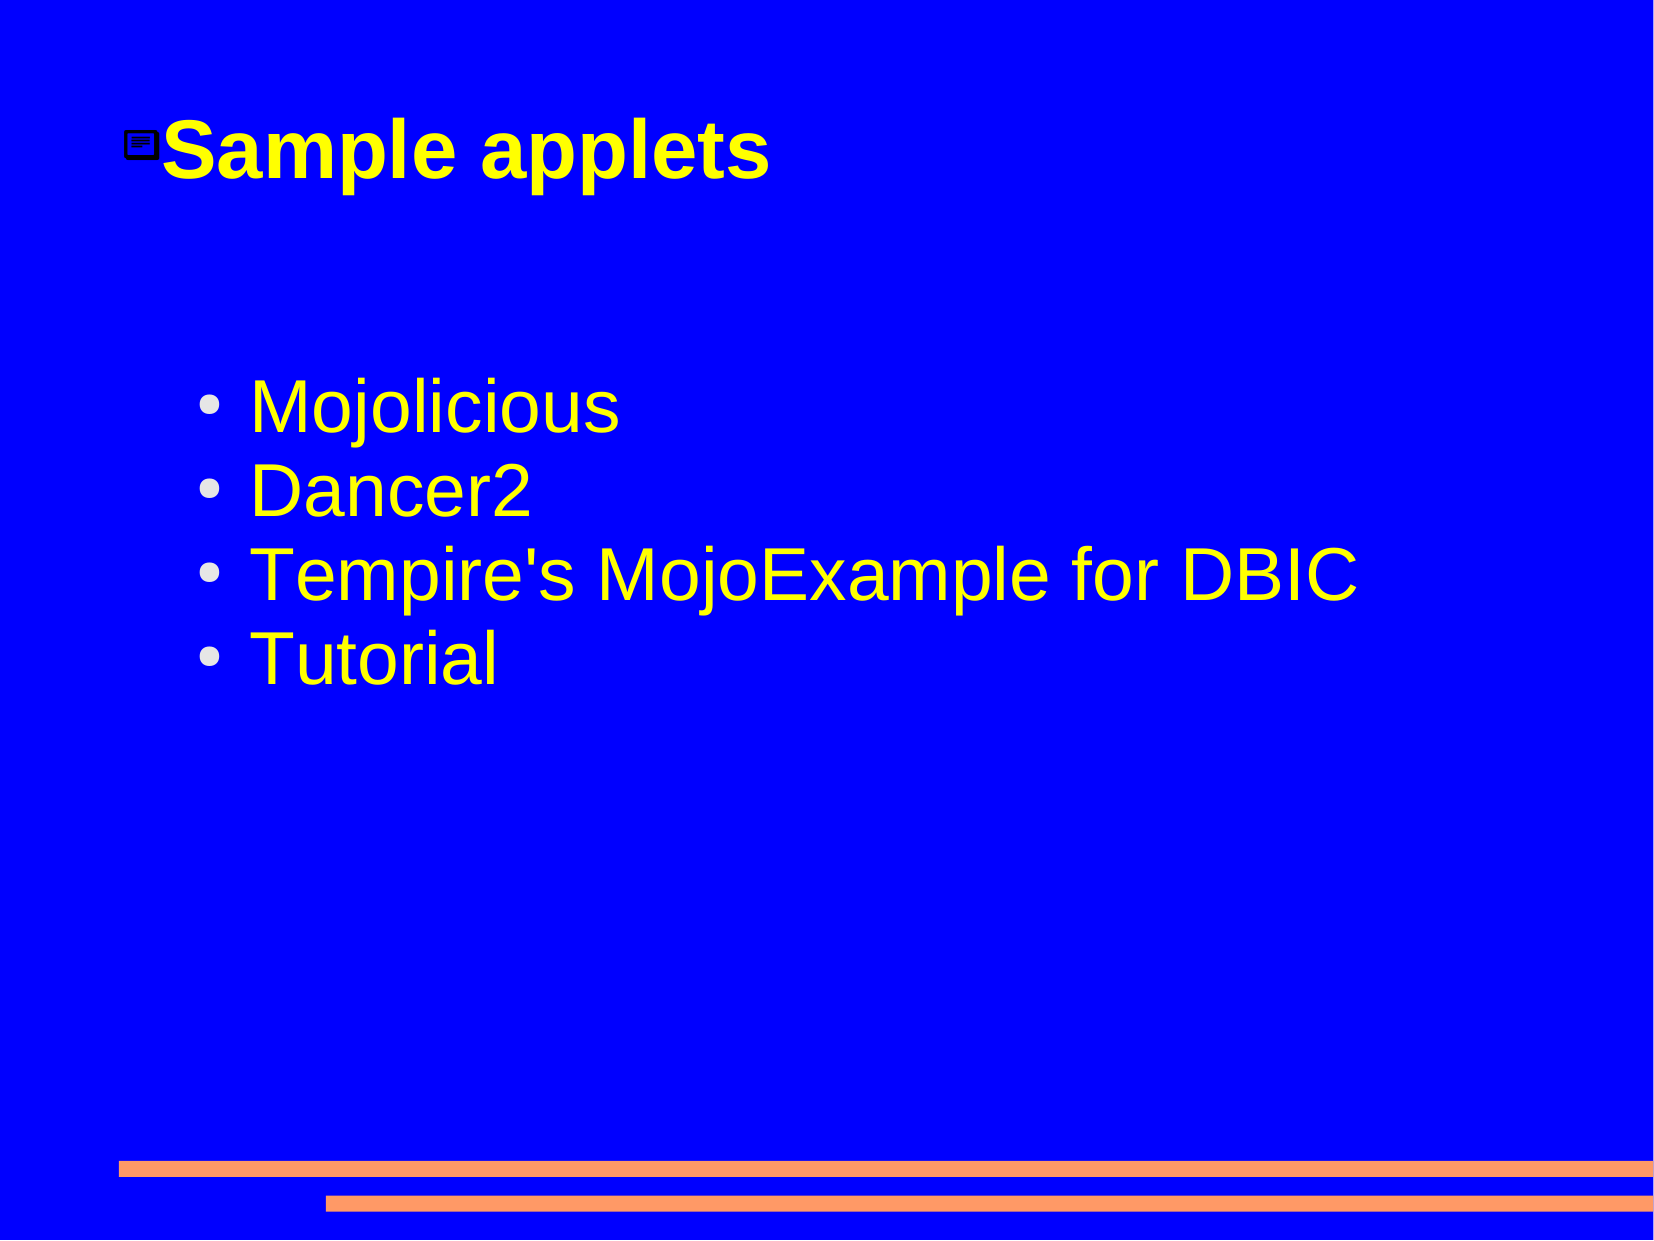

# Sample applets
Mojolicious
Dancer2
Tempire's MojoExample for DBIC
Tutorial